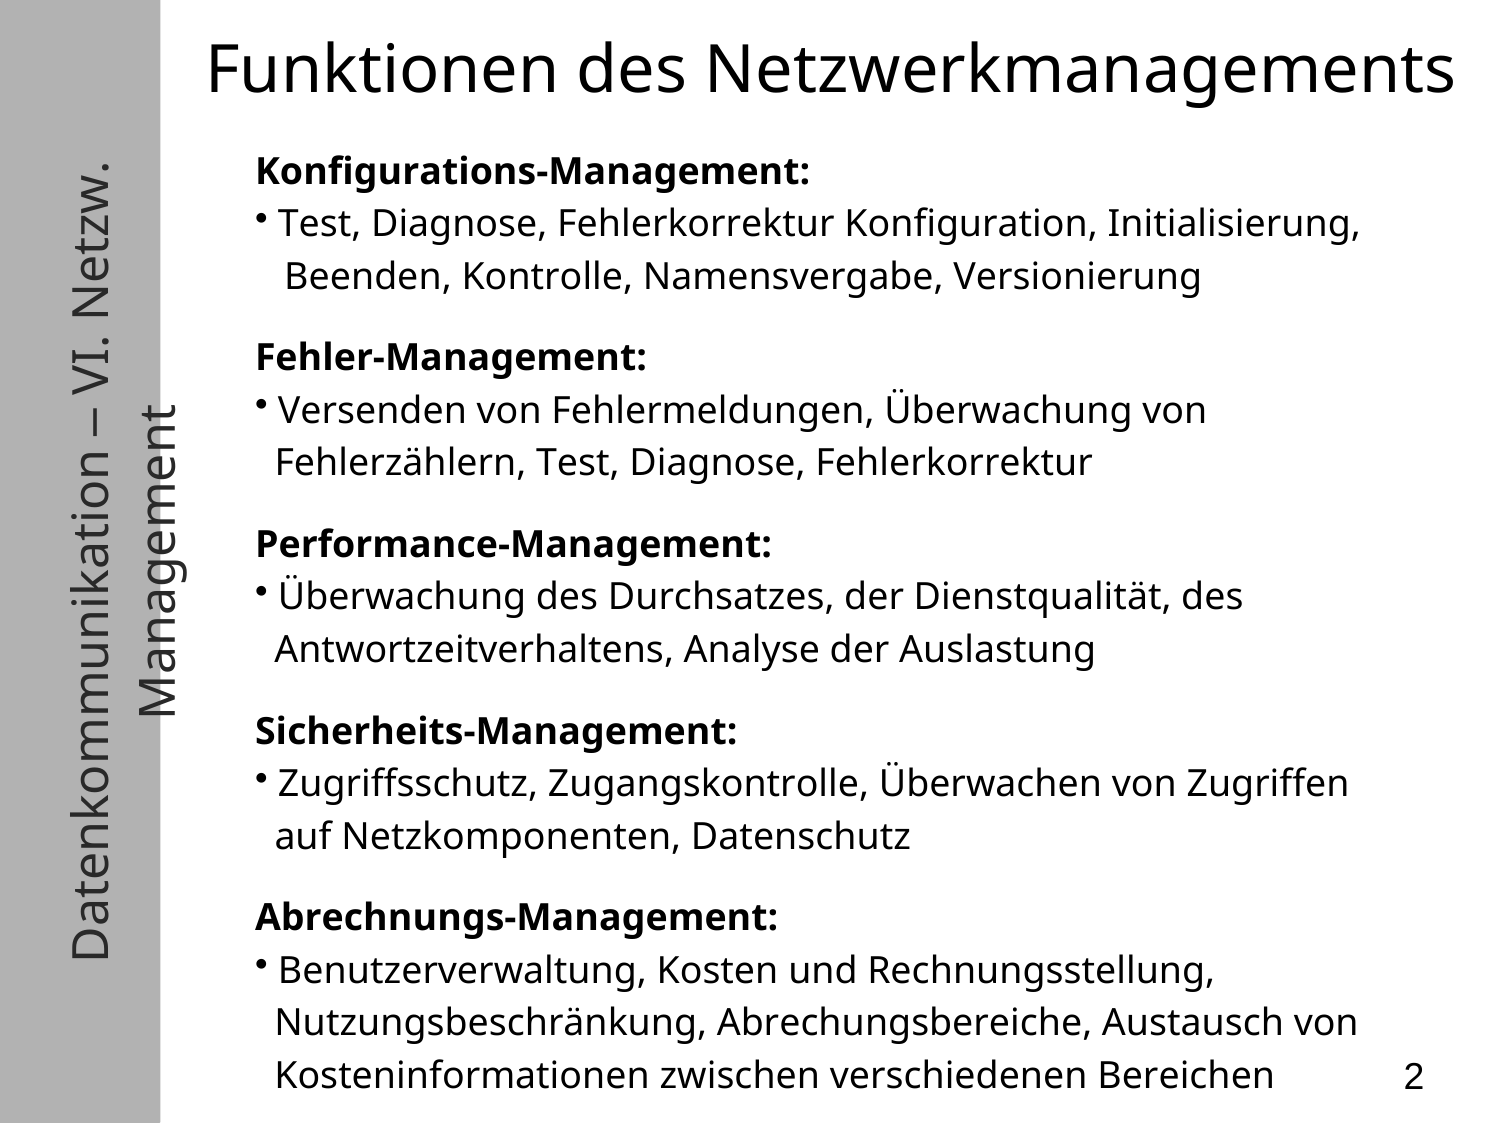

Funktionen des Netzwerkmanagements
Konfigurations-Management:
 Test, Diagnose, Fehlerkorrektur Konfiguration, Initialisierung,
 Beenden, Kontrolle, Namensvergabe, Versionierung
Fehler-Management:
 Versenden von Fehlermeldungen, Überwachung von
 Fehlerzählern, Test, Diagnose, Fehlerkorrektur
Performance-Management:
 Überwachung des Durchsatzes, der Dienstqualität, des
 Antwortzeitverhaltens, Analyse der Auslastung
Sicherheits-Management:
 Zugriffsschutz, Zugangskontrolle, Überwachen von Zugriffen
 auf Netzkomponenten, Datenschutz
Abrechnungs-Management:
 Benutzerverwaltung, Kosten und Rechnungsstellung,
 Nutzungsbeschränkung, Abrechungsbereiche, Austausch von
 Kosteninformationen zwischen verschiedenen Bereichen
Netzdokumentation
Datenkommunikation – VI. Netzw. Management